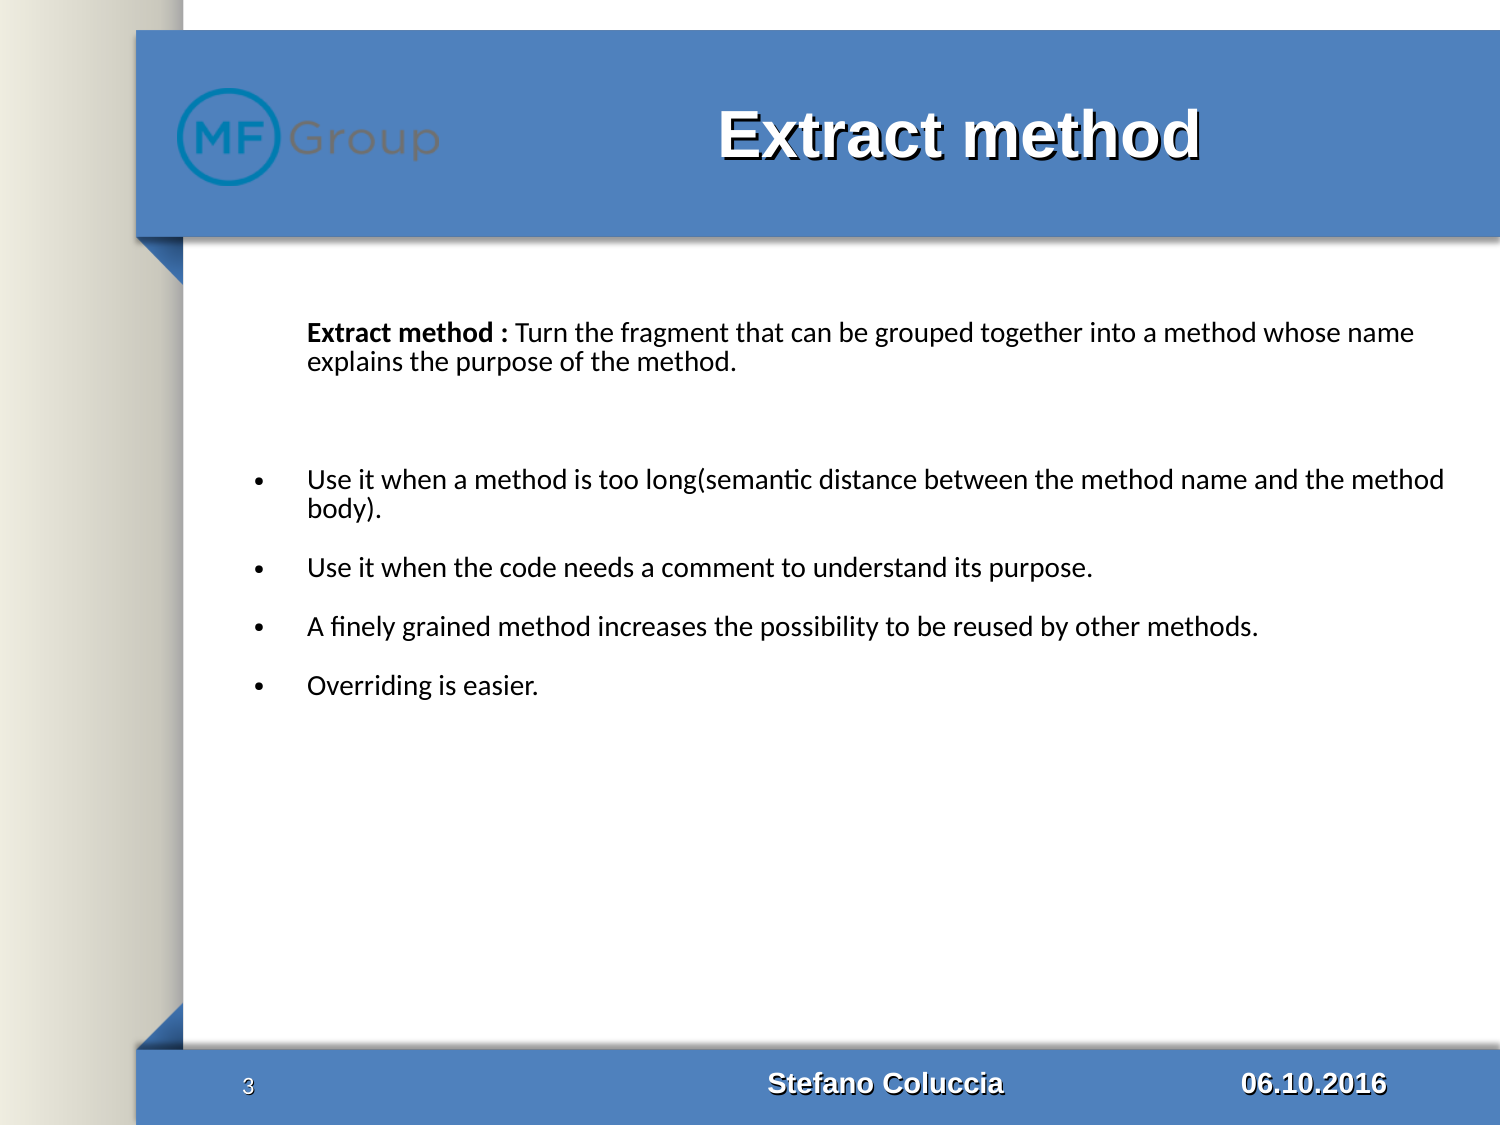

# Extract method
Extract method : Turn the fragment that can be grouped together into a method whose name explains the purpose of the method.
Use it when a method is too long(semantic distance between the method name and the method body).
Use it when the code needs a comment to understand its purpose.
A finely grained method increases the possibility to be reused by other methods.
Overriding is easier.
3
Stefano Coluccia
06.10.2016